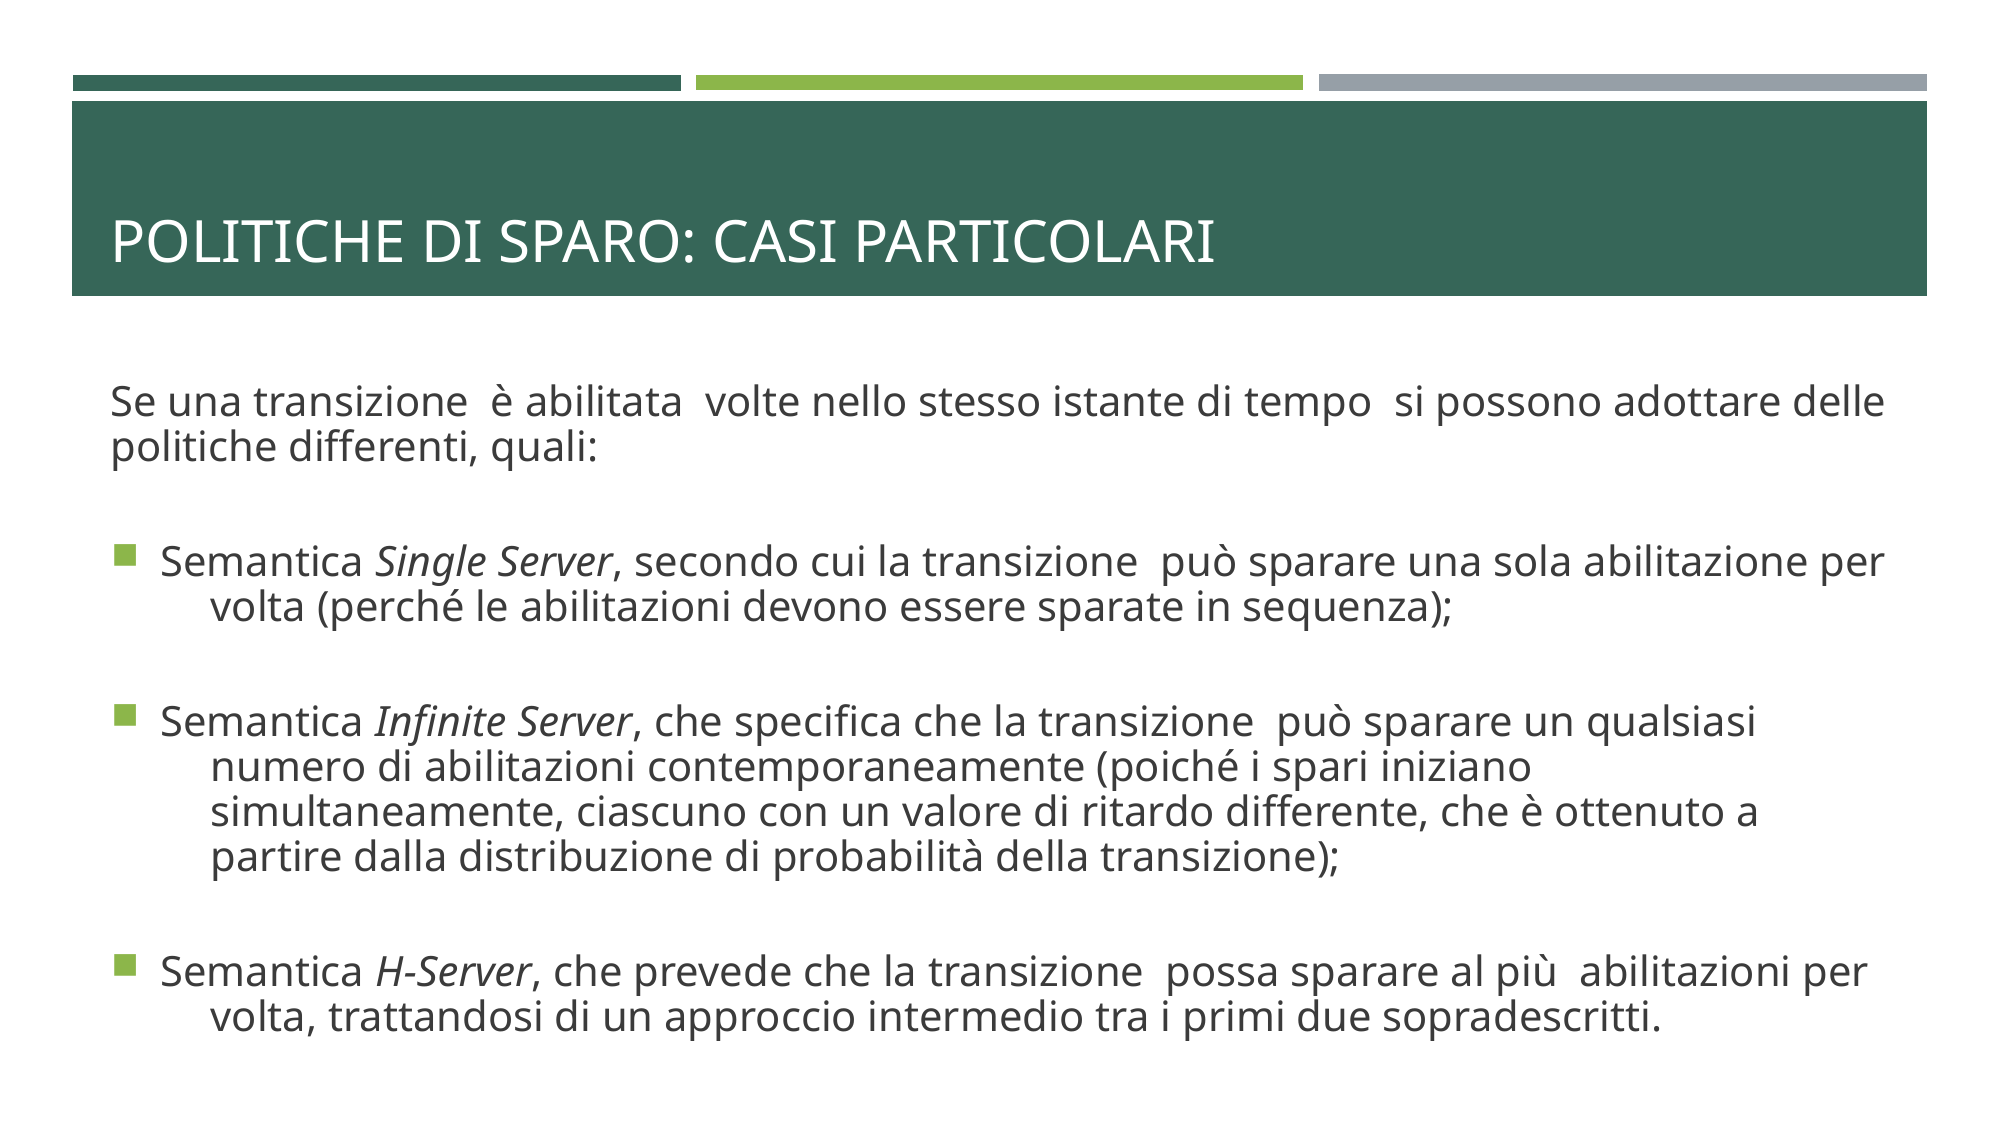

# Politiche di sparo: casi particolari
Se una transizione è abilitata volte nello stesso istante di tempo si possono adottare delle politiche differenti, quali:
Semantica Single Server, secondo cui la transizione può sparare una sola abilitazione per volta (perché le abilitazioni devono essere sparate in sequenza);
Semantica Infinite Server, che specifica che la transizione può sparare un qualsiasi numero di abilitazioni contemporaneamente (poiché i spari iniziano simultaneamente, ciascuno con un valore di ritardo differente, che è ottenuto a partire dalla distribuzione di probabilità della transizione);
Semantica H-Server, che prevede che la transizione possa sparare al più abilitazioni per volta, trattandosi di un approccio intermedio tra i primi due sopradescritti.